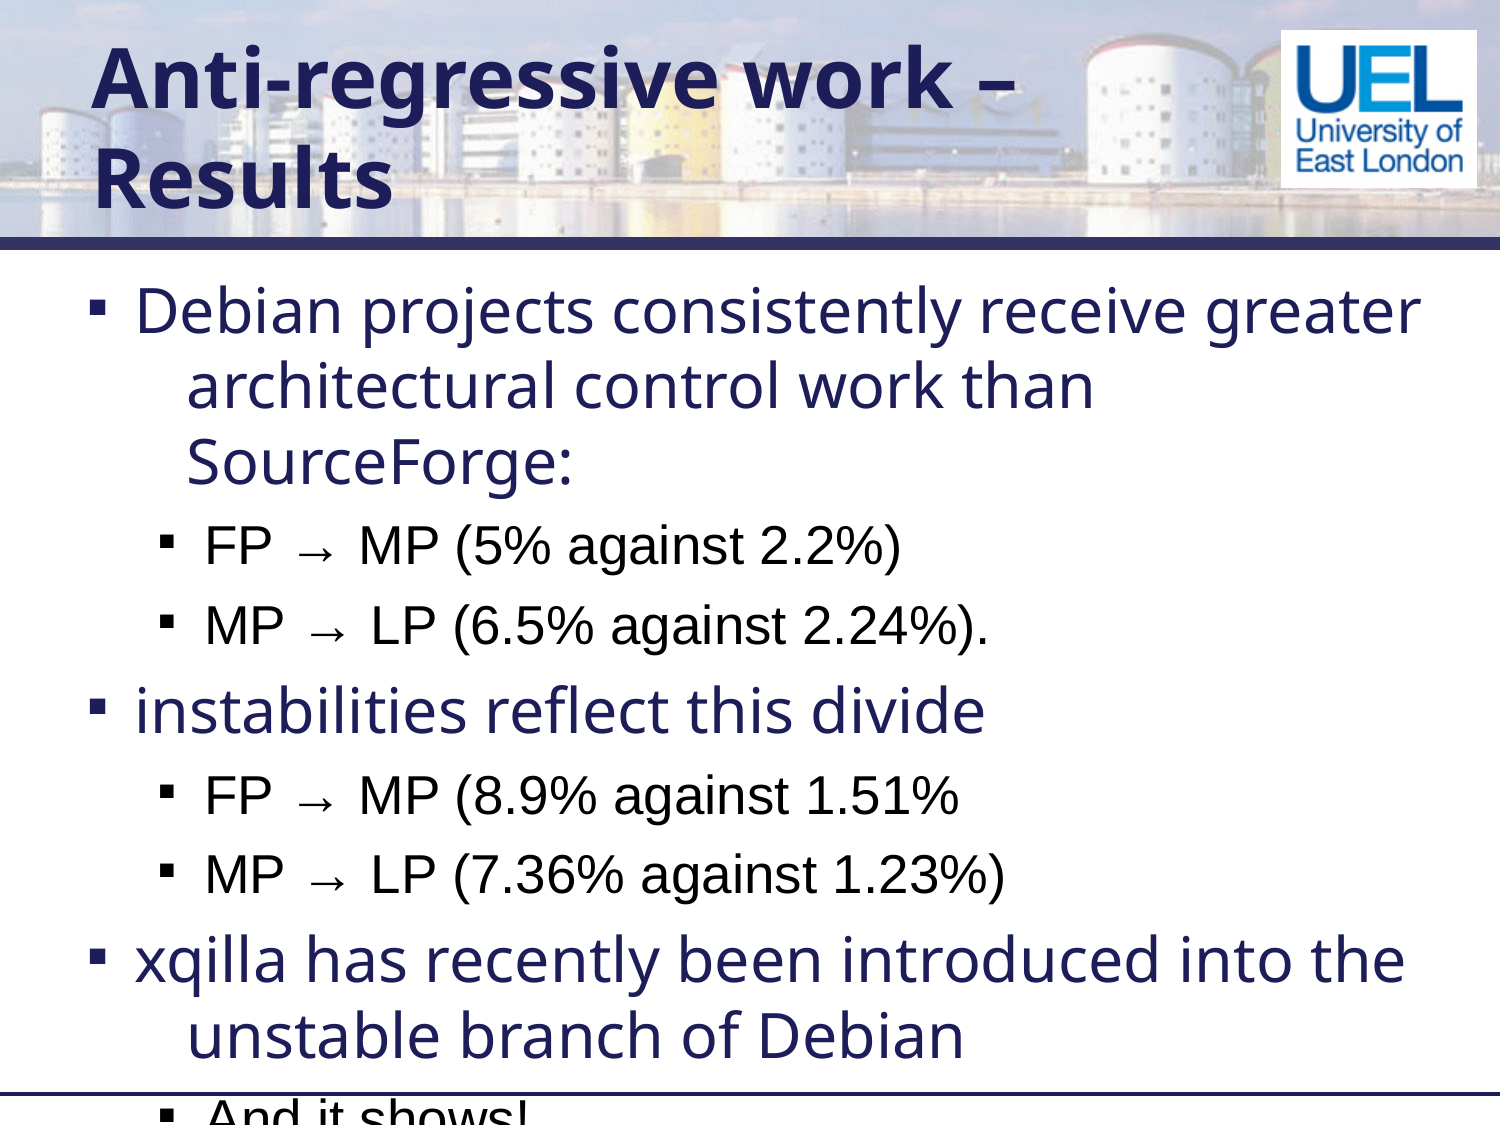

# Anti-regressive work – Results
Debian projects consistently receive greater architectural control work than SourceForge:
FP → MP (5% against 2.2%)
MP → LP (6.5% against 2.24%).
instabilities reflect this divide
FP → MP (8.9% against 1.51%
MP → LP (7.36% against 1.23%)
xqilla has recently been introduced into the unstable branch of Debian
And it shows!